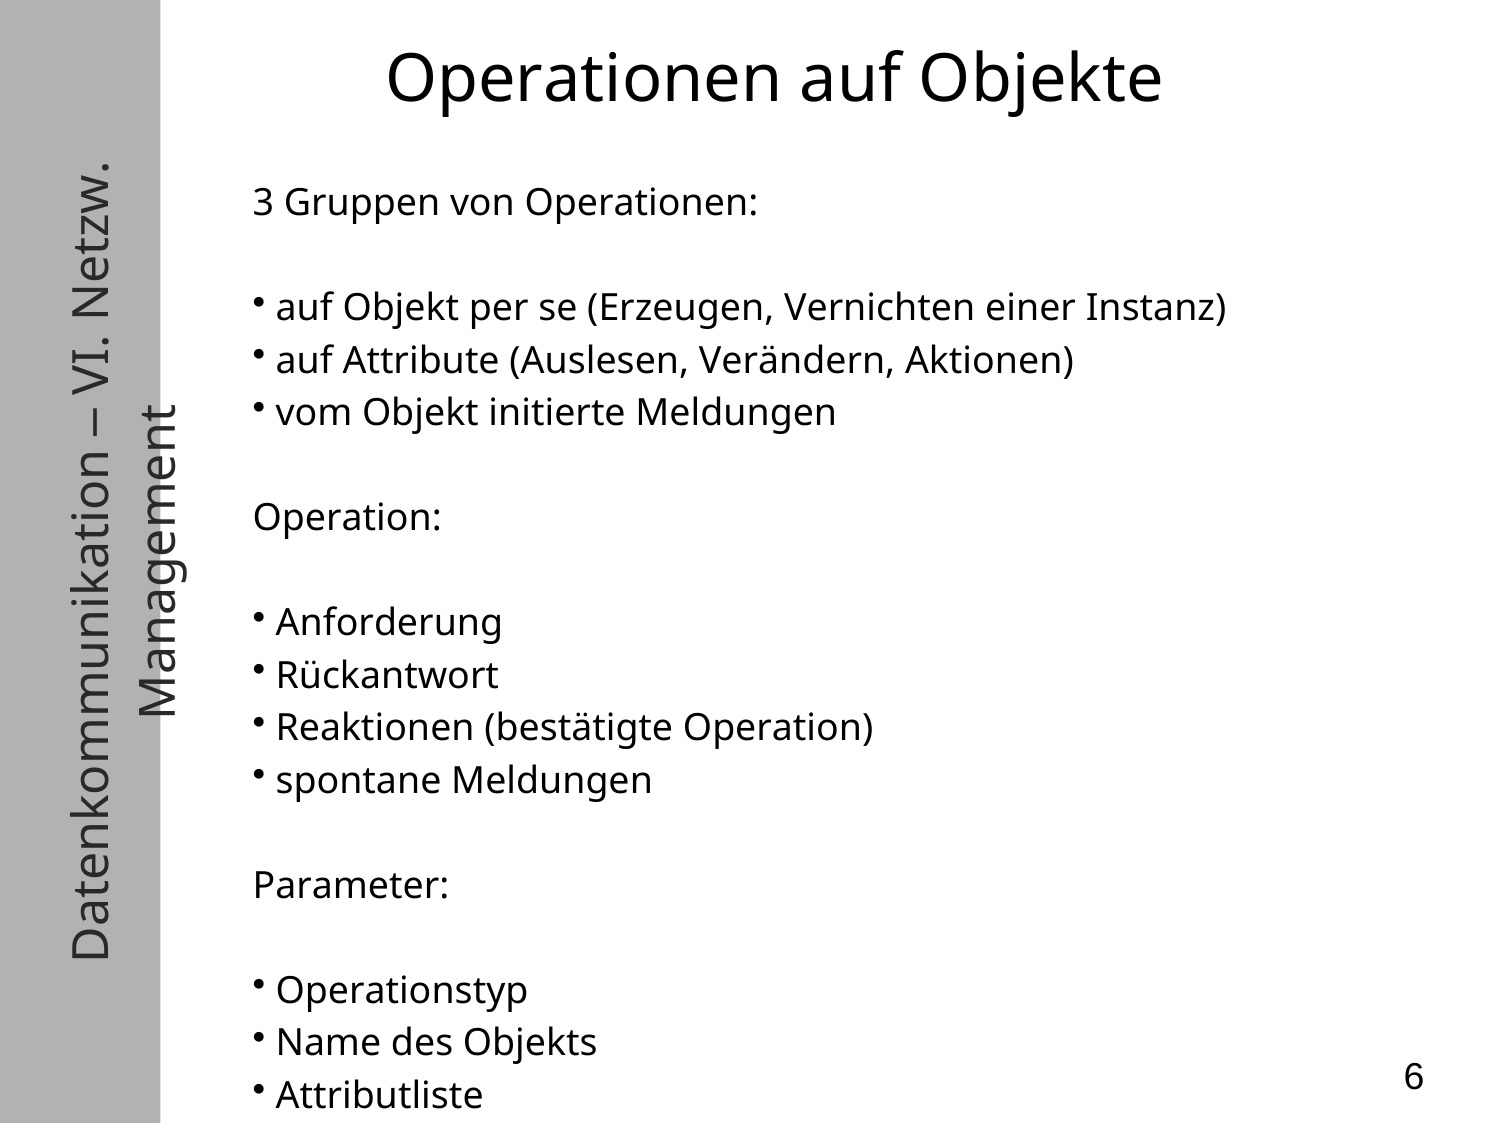

Operationen auf Objekte
3 Gruppen von Operationen:
 auf Objekt per se (Erzeugen, Vernichten einer Instanz)
 auf Attribute (Auslesen, Verändern, Aktionen)
 vom Objekt initierte Meldungen
Operation:
 Anforderung
 Rückantwort
 Reaktionen (bestätigte Operation)
 spontane Meldungen
Parameter:
 Operationstyp
 Name des Objekts
 Attributliste
 opt. Operationskennung ("Seriennummer")
 opt. Adresse
 opt. Berechtigung
Datenkommunikation – VI. Netzw. Management